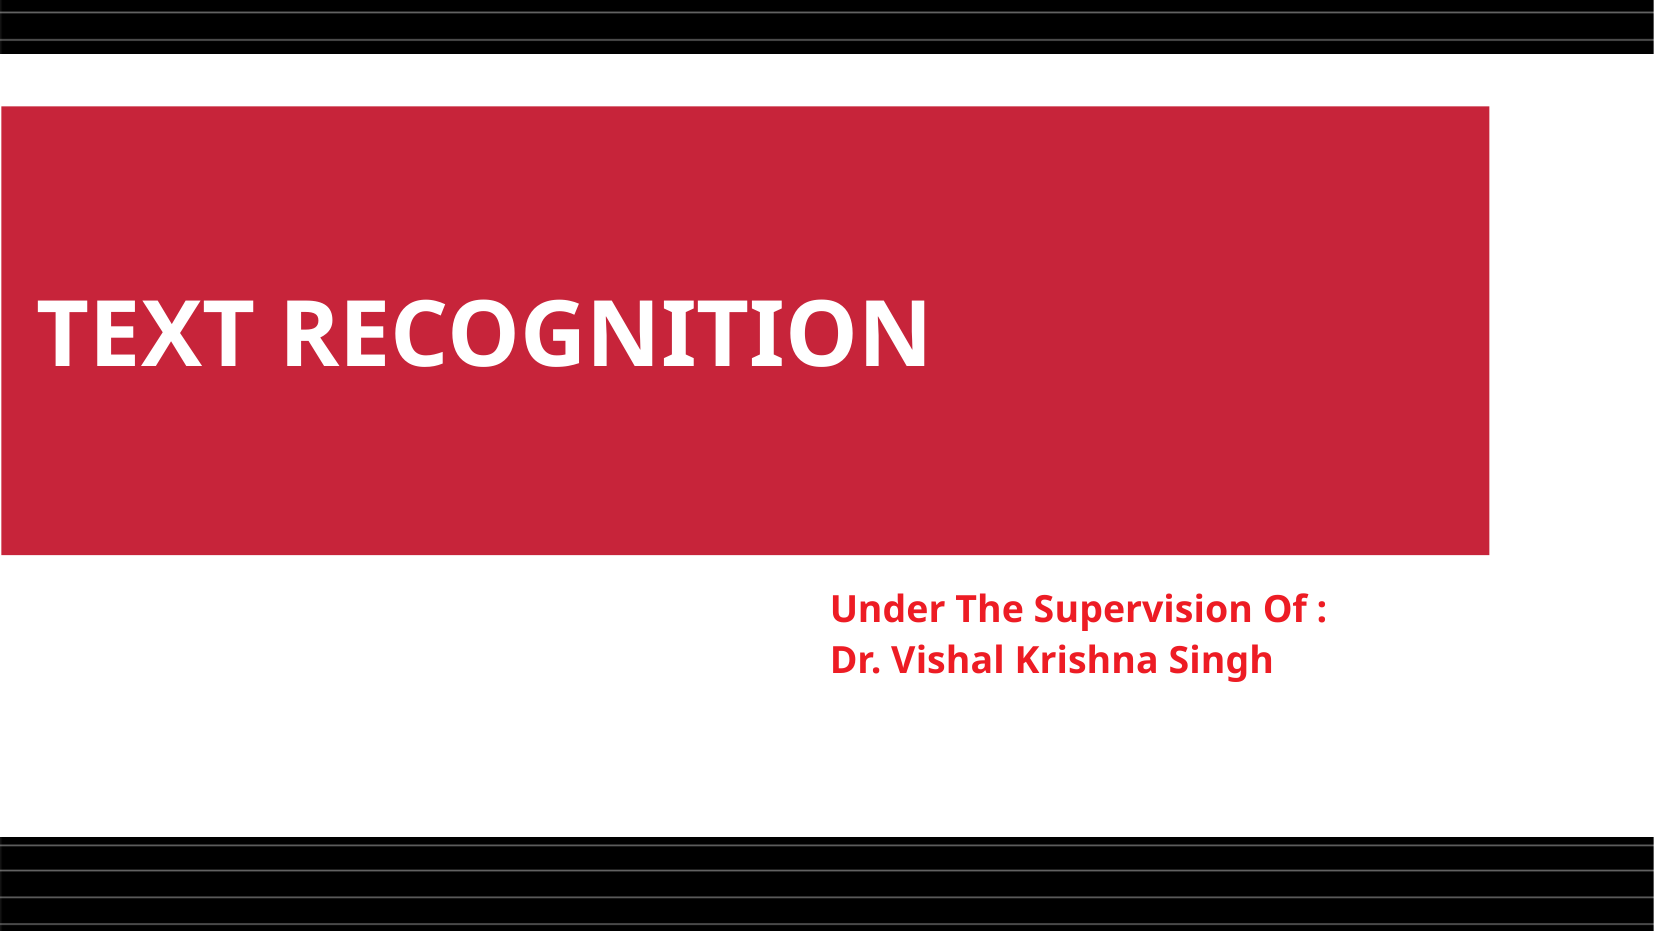

# TEXT RECOGNITION
Under The Supervision Of :
Dr. Vishal Krishna Singh